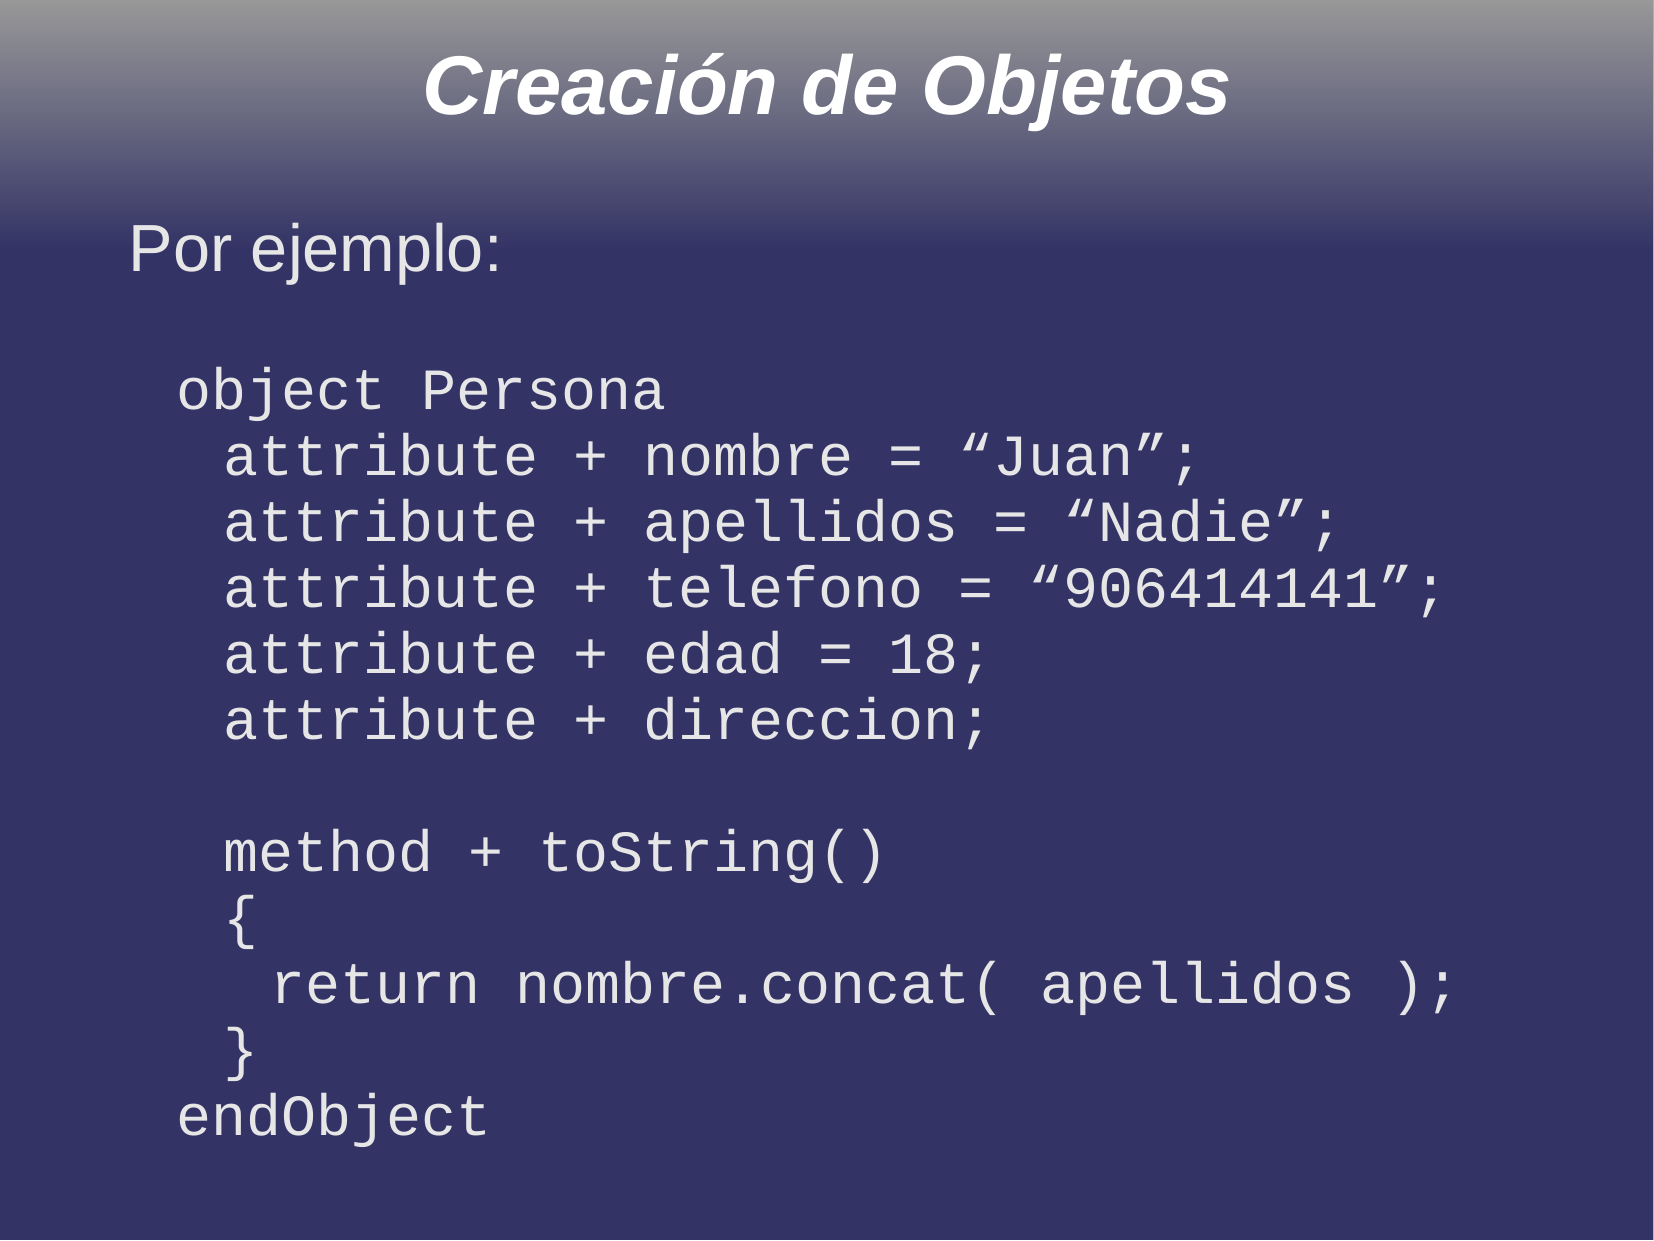

# Creación de Objetos
Por ejemplo:
object Persona
attribute + nombre = “Juan”;
attribute + apellidos = “Nadie”;
attribute + telefono = “906414141”;
attribute + edad = 18;
attribute + direccion;
method + toString()
{
return nombre.concat( apellidos );
}
endObject